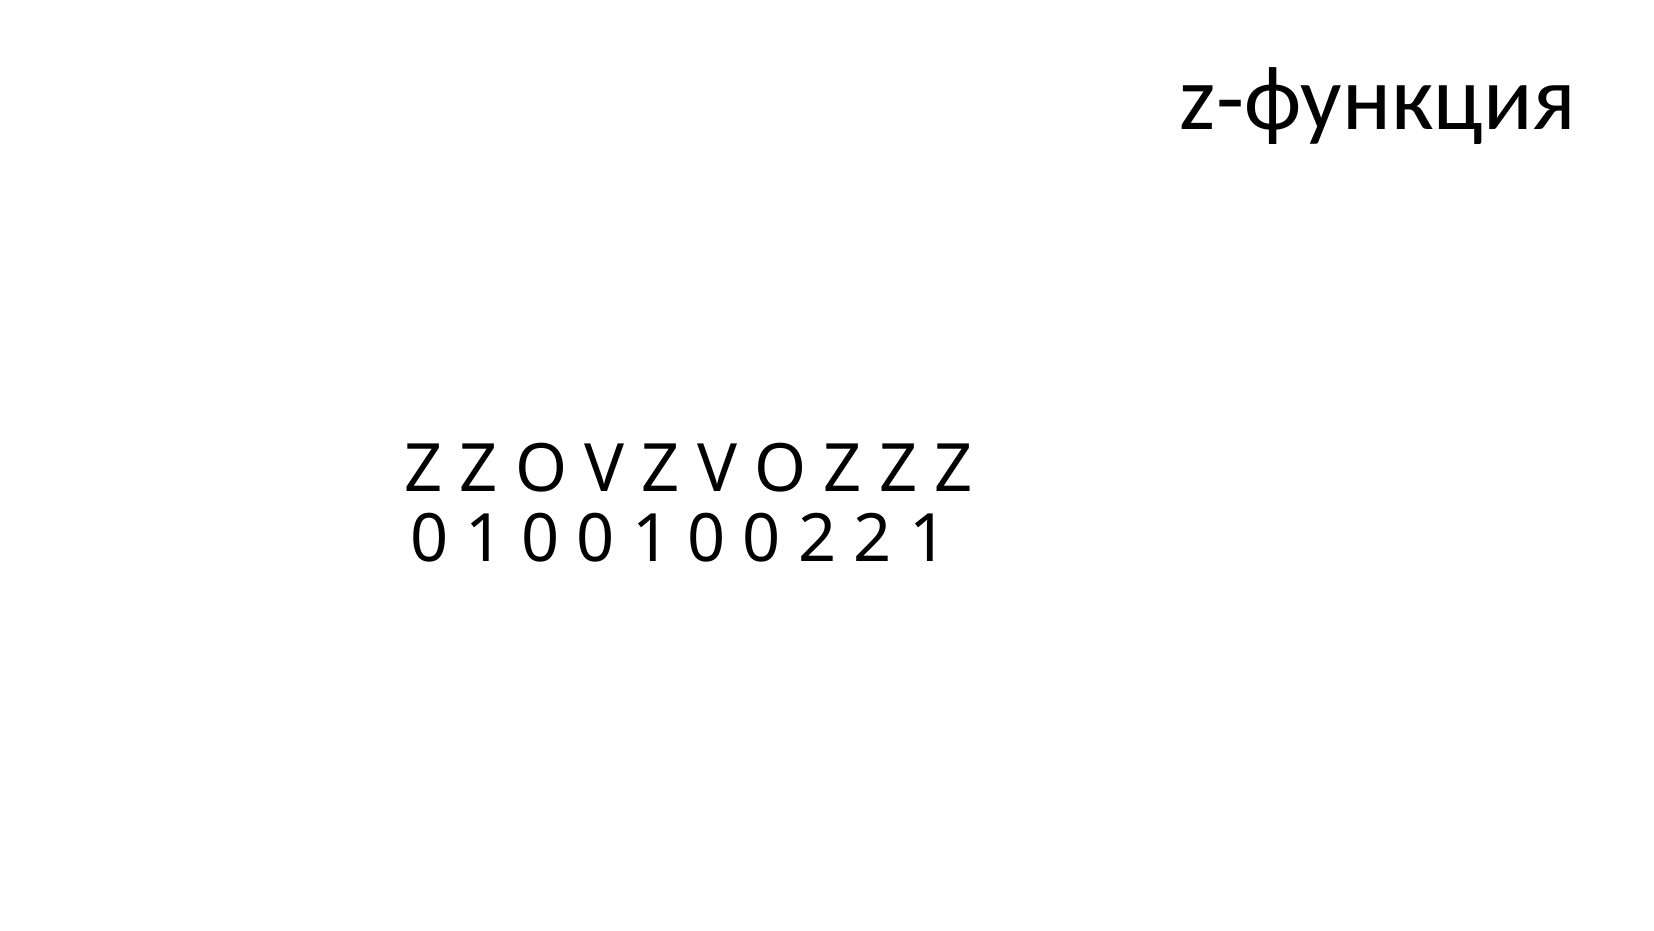

# z-функция
Z Z O V Z V O Z Z Z
0 1 0 0 1 0 0 2 2 1